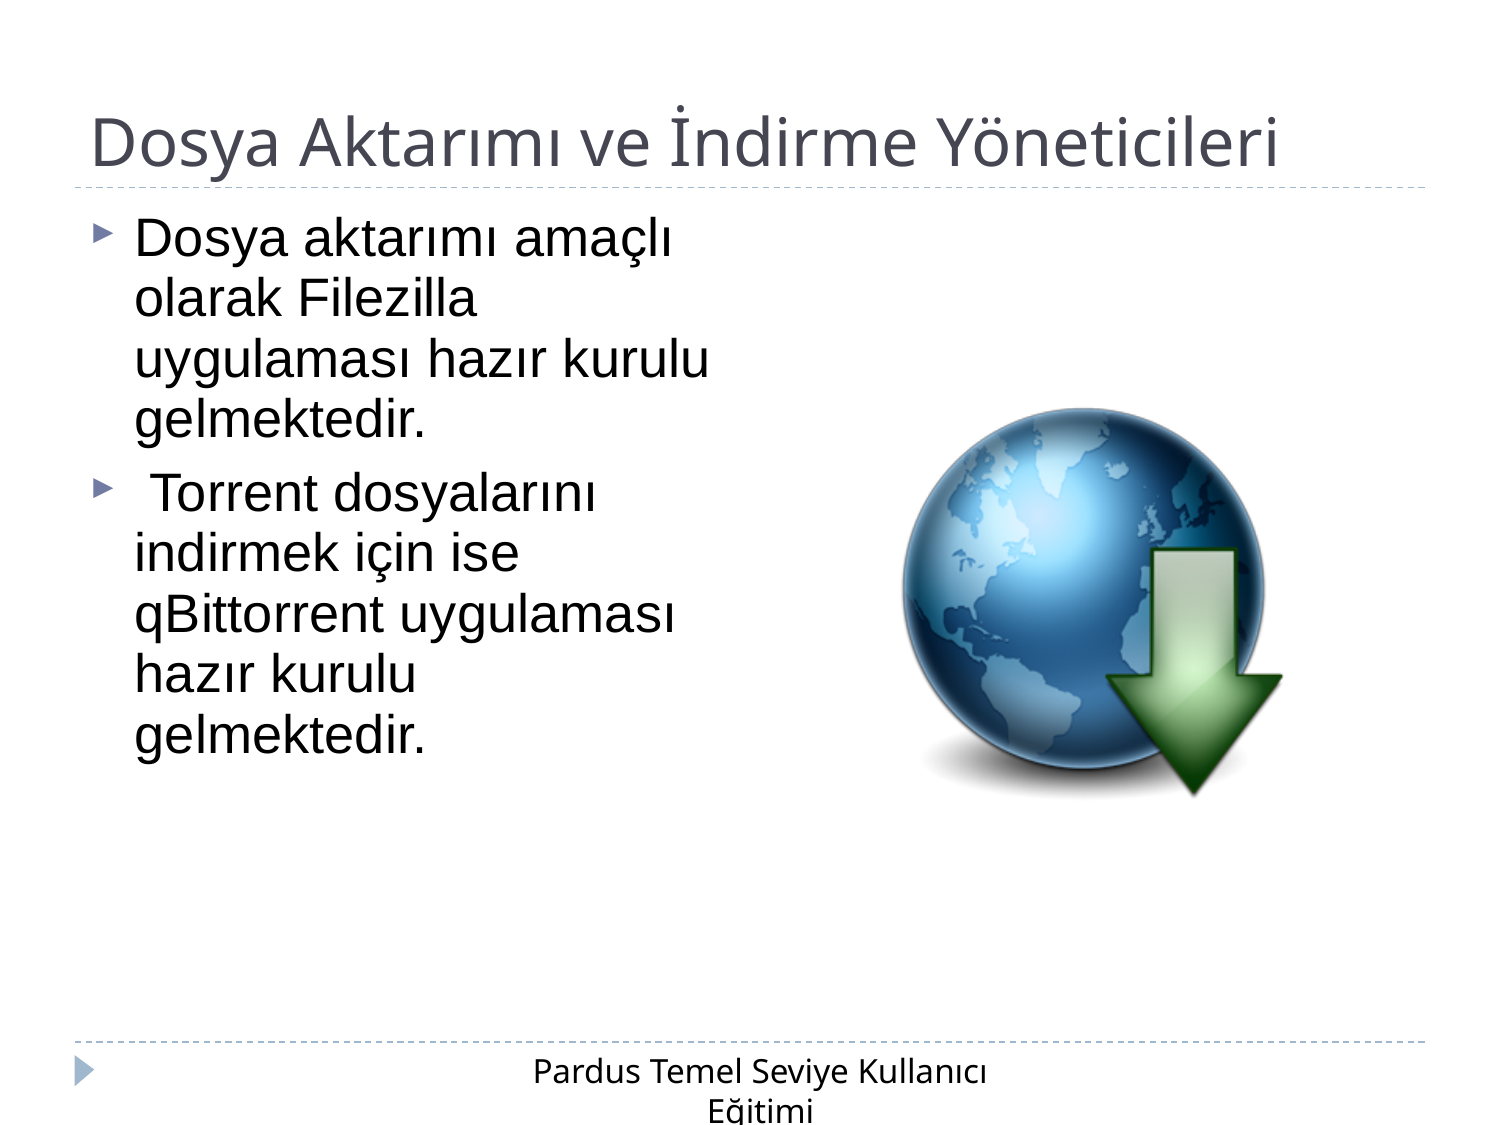

# Dosya Aktarımı ve İndirme Yöneticileri
Dosya aktarımı amaçlı olarak Filezilla uygulaması hazır kurulu gelmektedir.
 Torrent dosyalarını indirmek için ise qBittorrent uygulaması hazır kurulu gelmektedir.